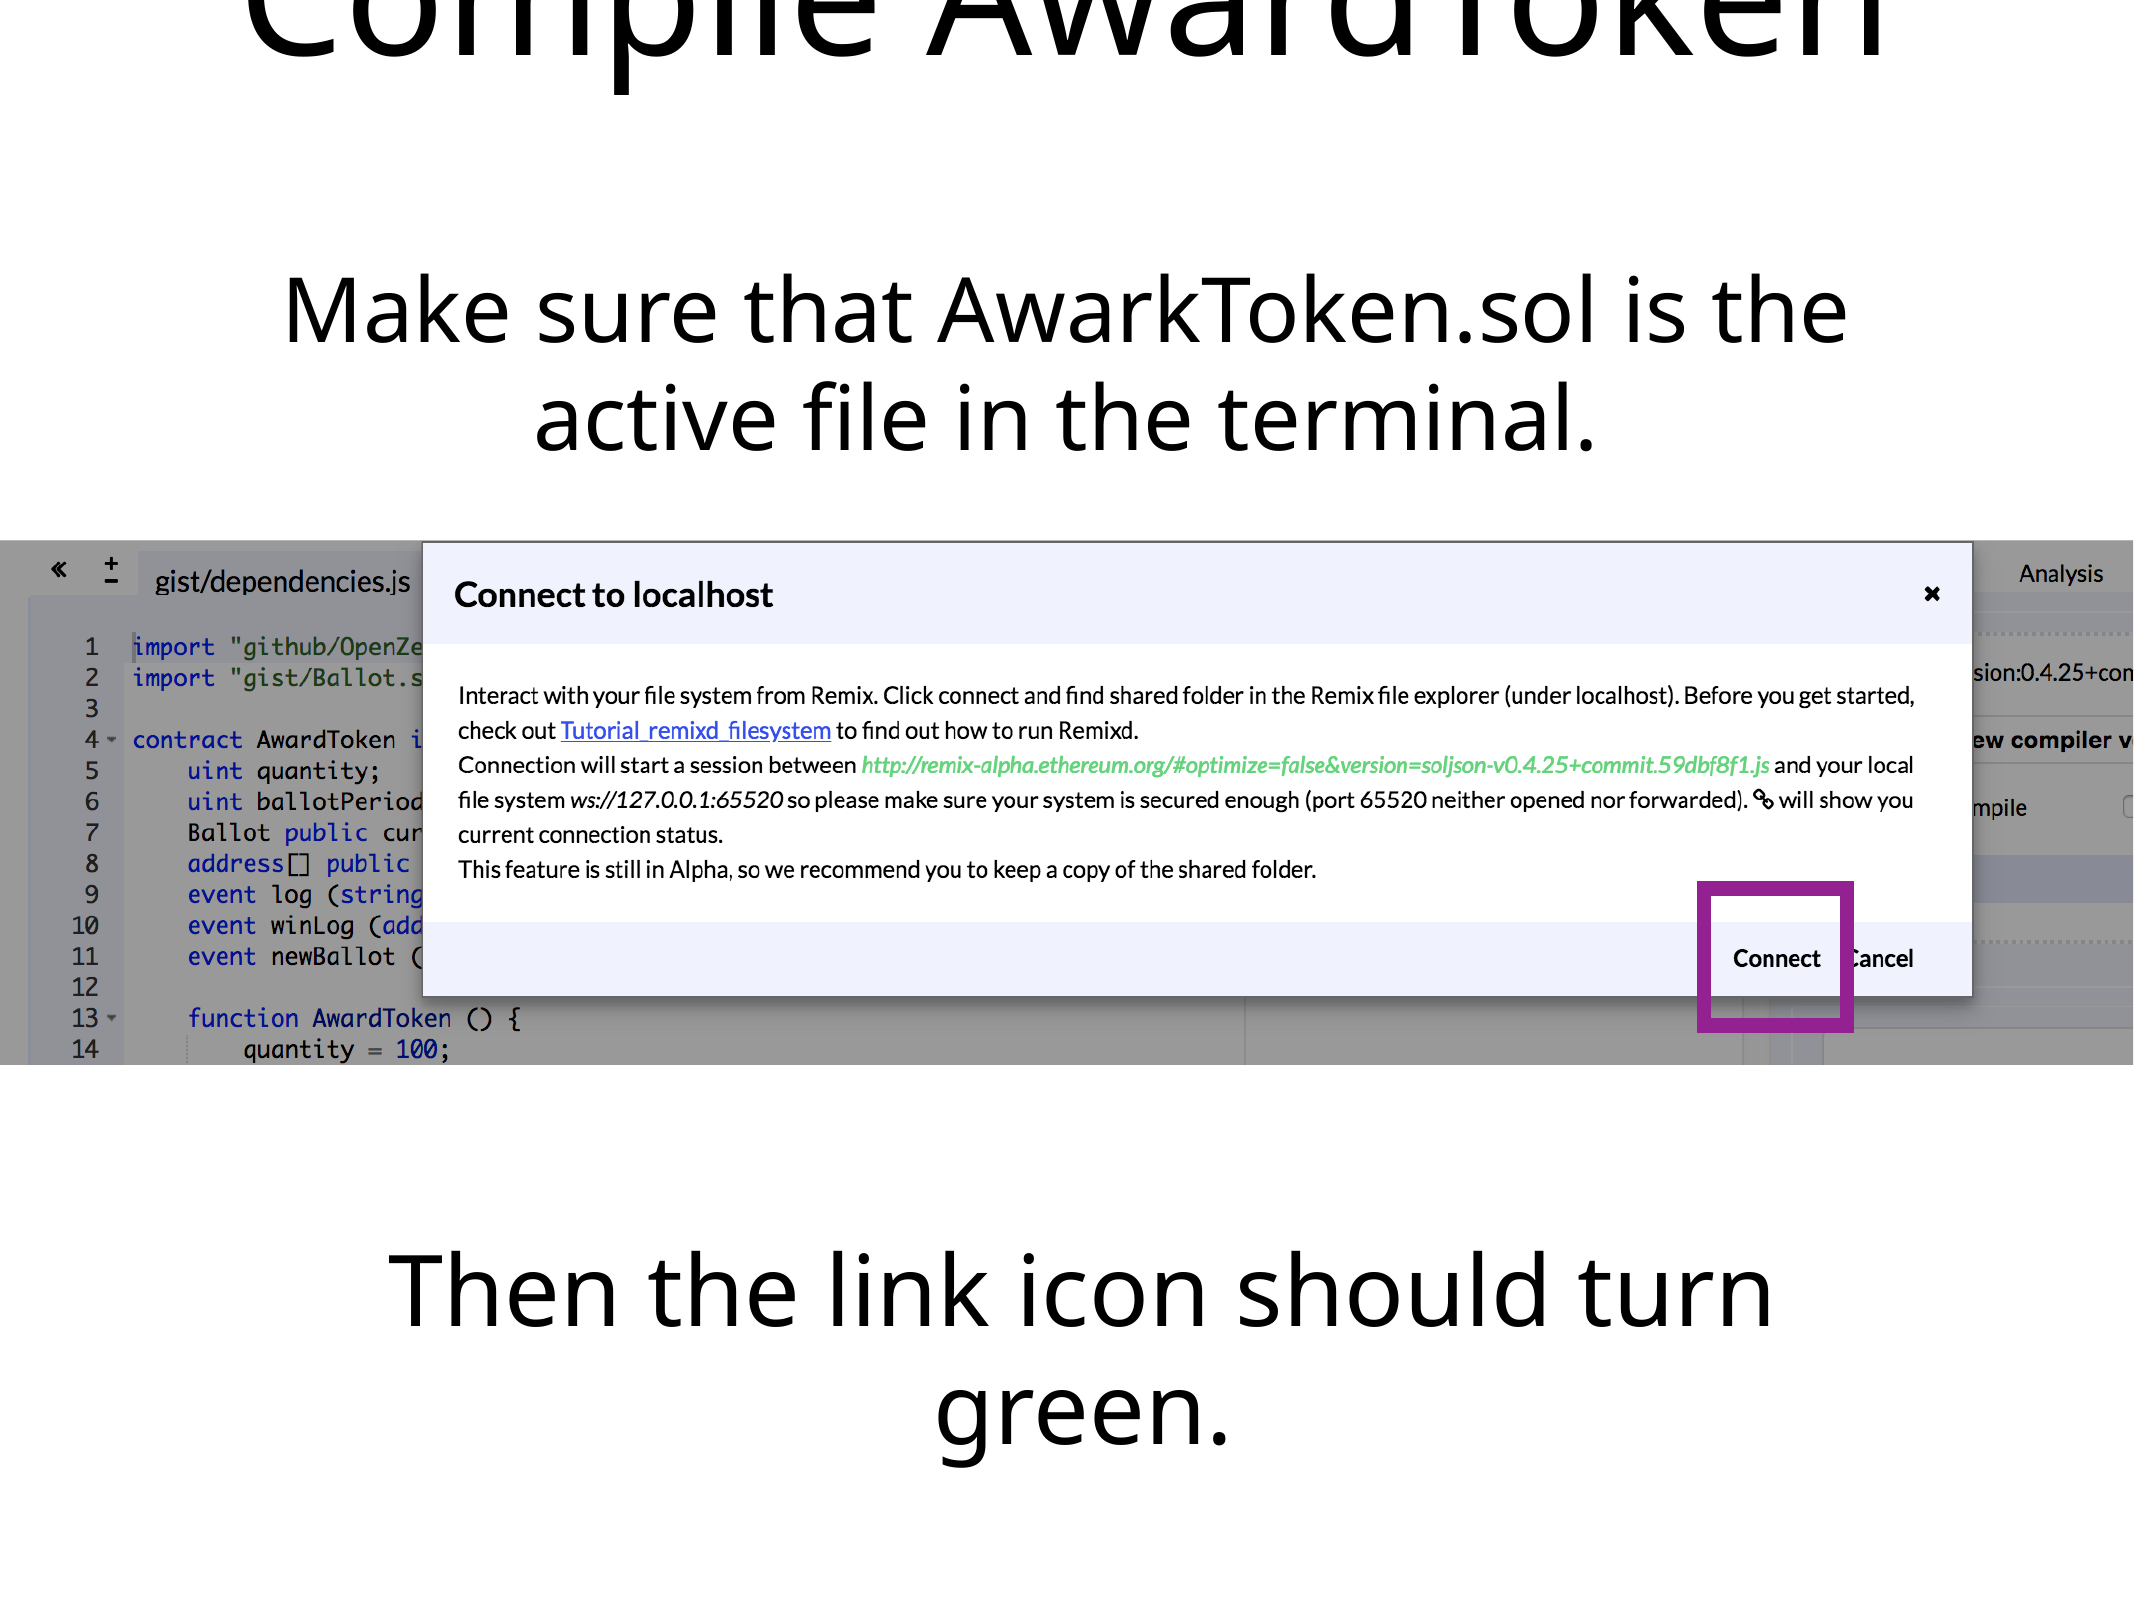

# Compile AwardToken
Make sure that AwarkToken.sol is the active file in the terminal.
remixd -s ./
Then the link icon should turn green.